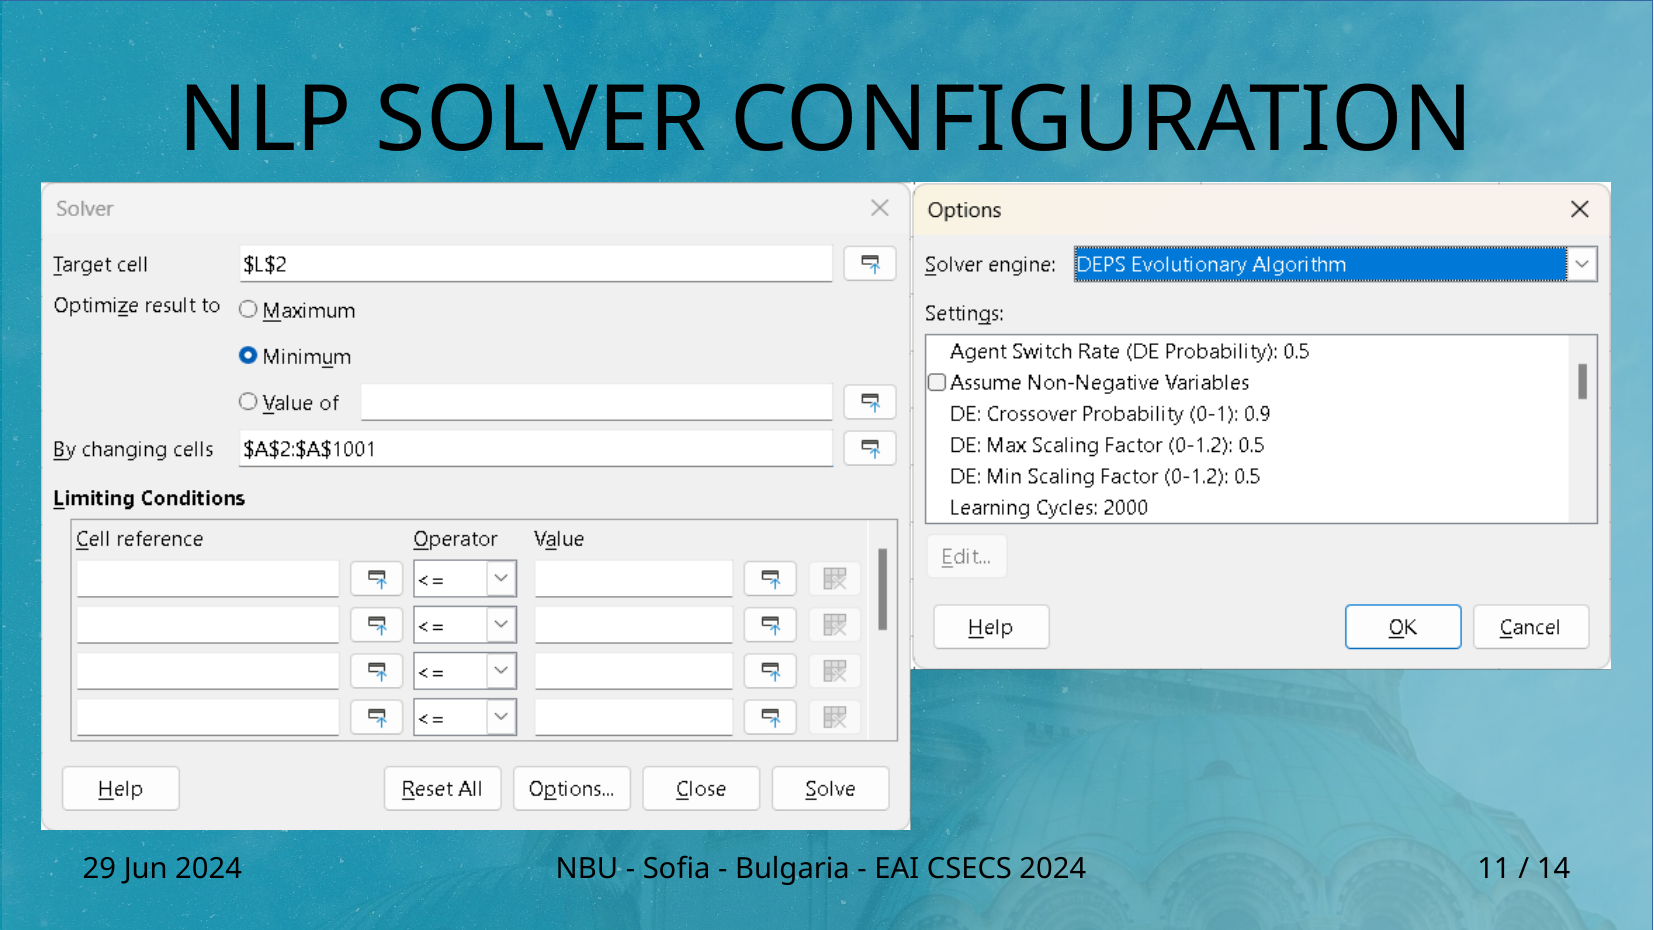

# NLP SOLVER CONFIGURATION
29 Jun 2024
NBU - Sofia - Bulgaria - EAI CSECS 2024
11